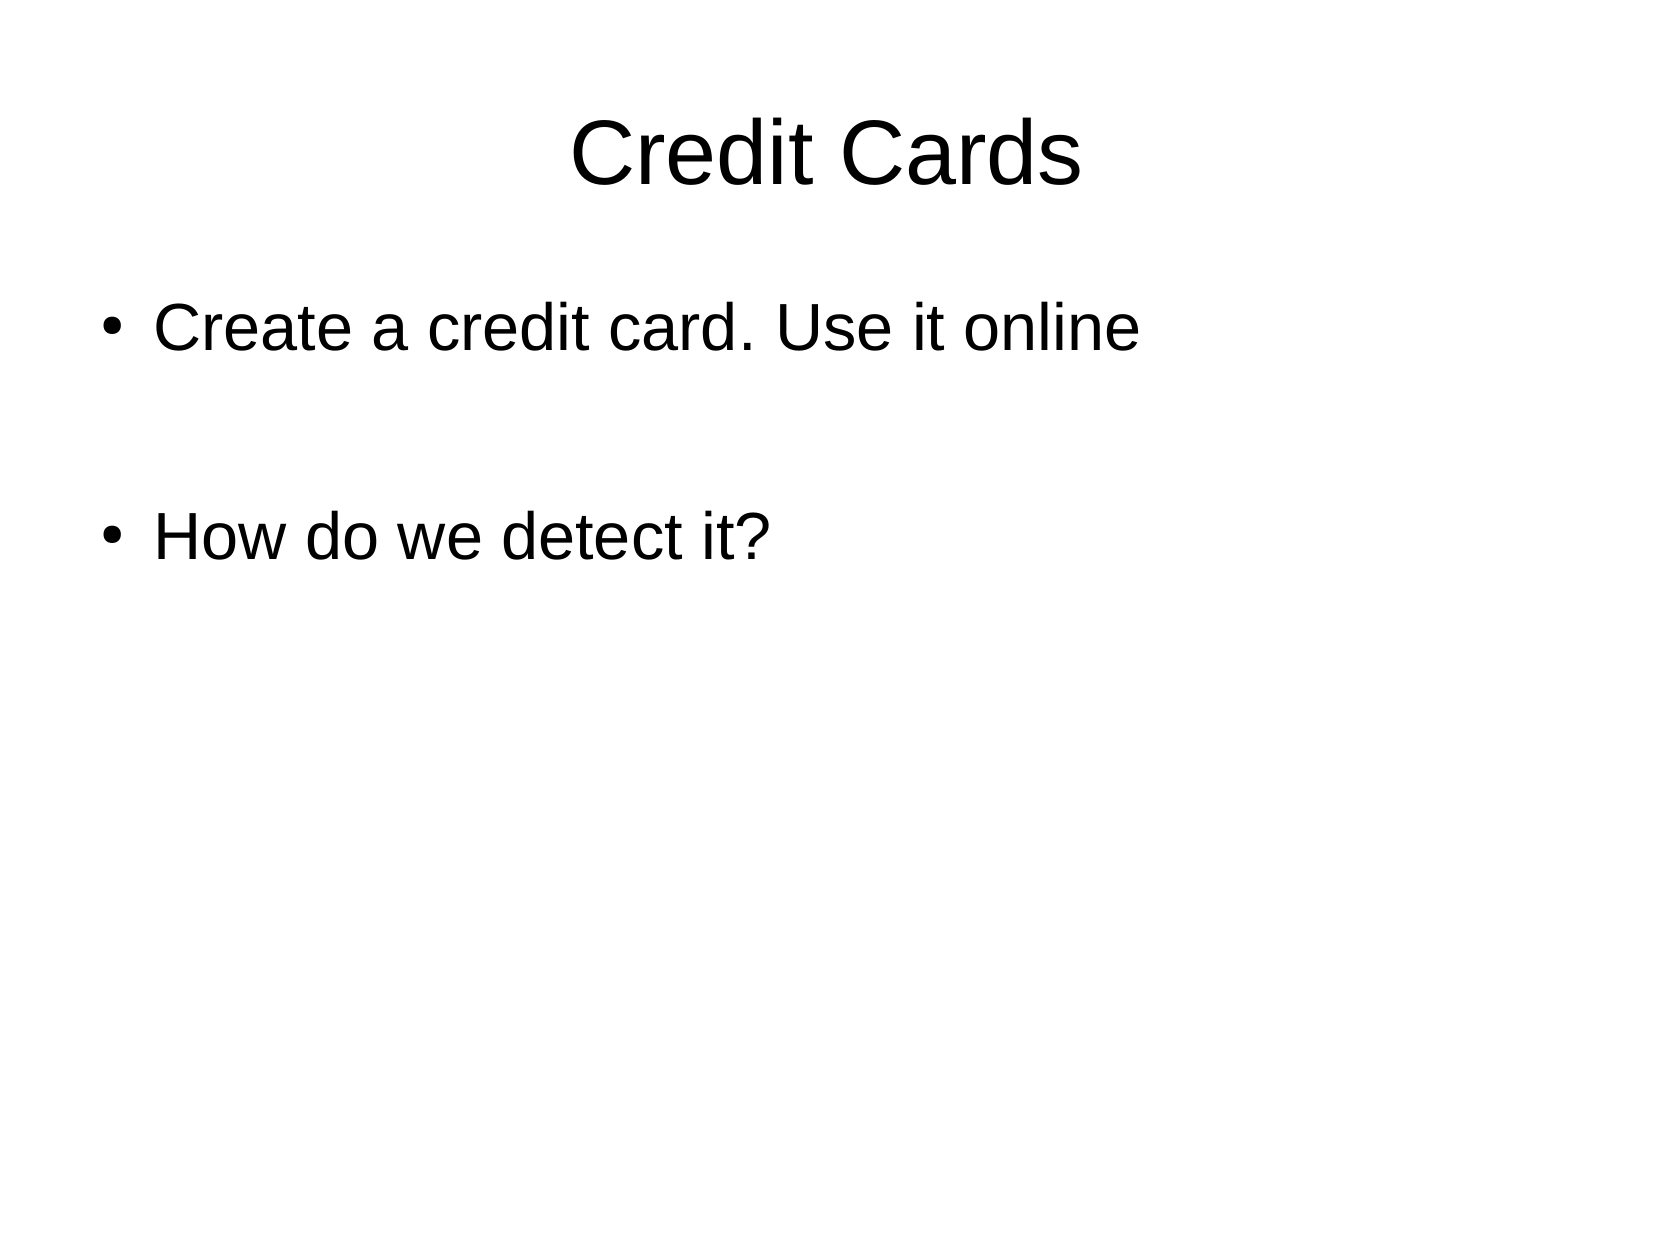

# Credit Cards
Create a credit card. Use it online
How do we detect it?